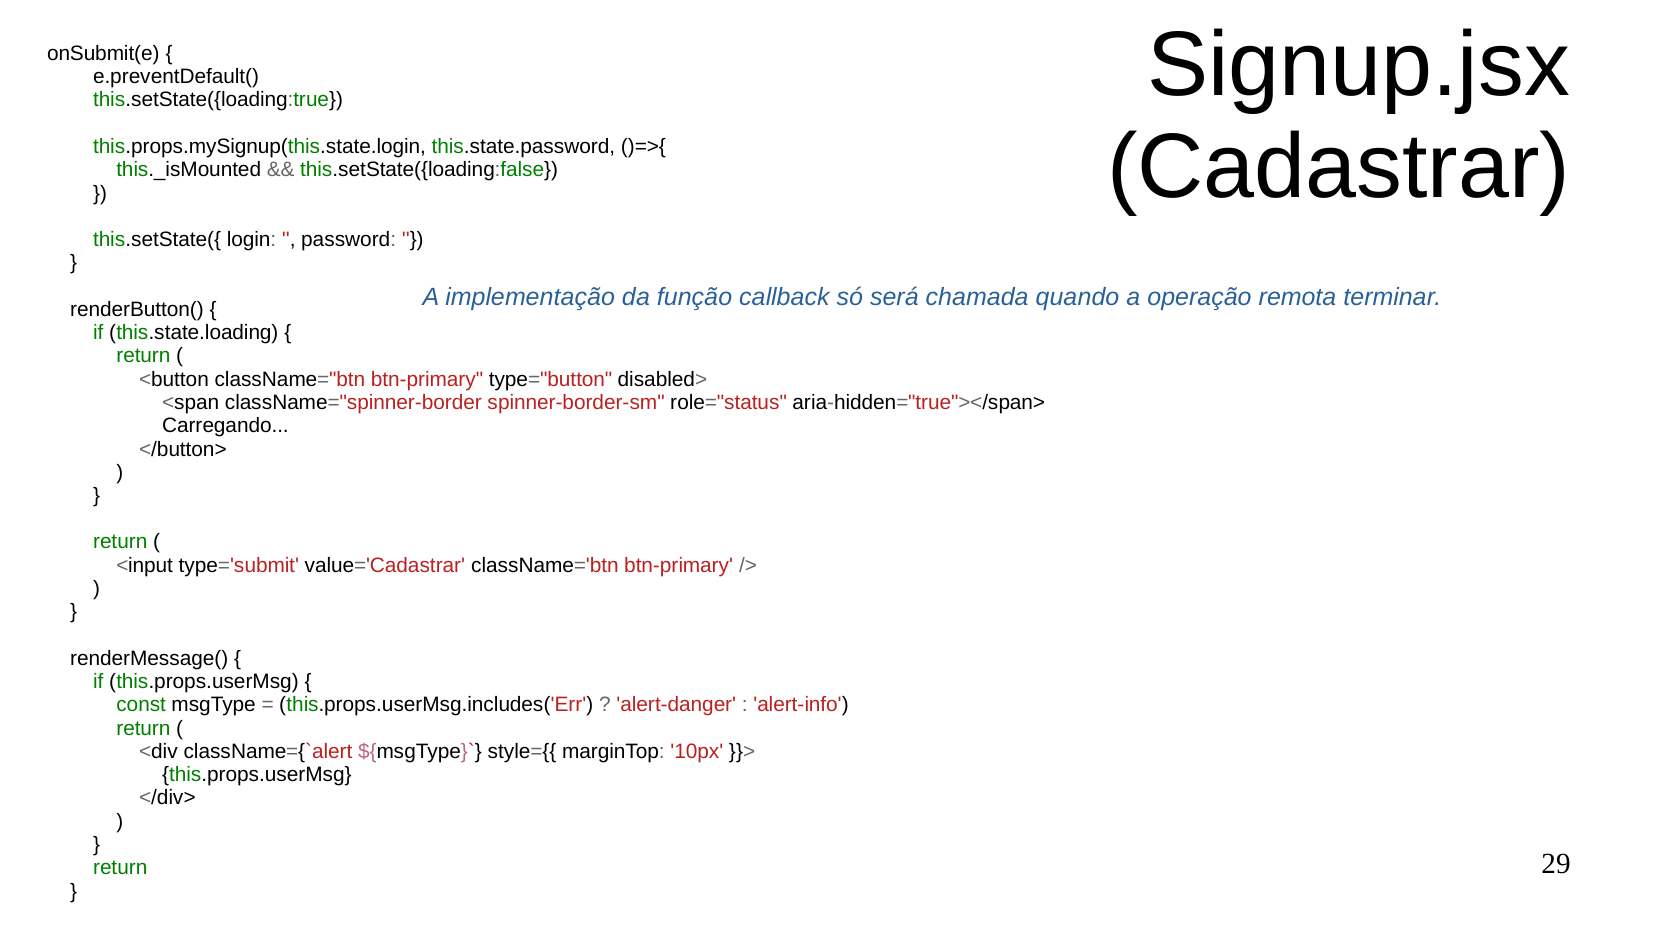

# Signup.jsx (Cadastrar)
onSubmit(e) {
 e.preventDefault()
 this.setState({loading:true})
 this.props.mySignup(this.state.login, this.state.password, ()=>{
 this._isMounted && this.setState({loading:false})
 })
 this.setState({ login: '', password: ''})
 }
 renderButton() {
 if (this.state.loading) {
 return (
 <button className="btn btn-primary" type="button" disabled>
 <span className="spinner-border spinner-border-sm" role="status" aria-hidden="true"></span>
 Carregando...
 </button>
 )
 }
 return (
 <input type='submit' value='Cadastrar' className='btn btn-primary' />
 )
 }
 renderMessage() {
 if (this.props.userMsg) {
 const msgType = (this.props.userMsg.includes('Err') ? 'alert-danger' : 'alert-info')
 return (
 <div className={`alert ${msgType}`} style={{ marginTop: '10px' }}>
 {this.props.userMsg}
 </div>
 )
 }
 return
 }
A implementação da função callback só será chamada quando a operação remota terminar.
29